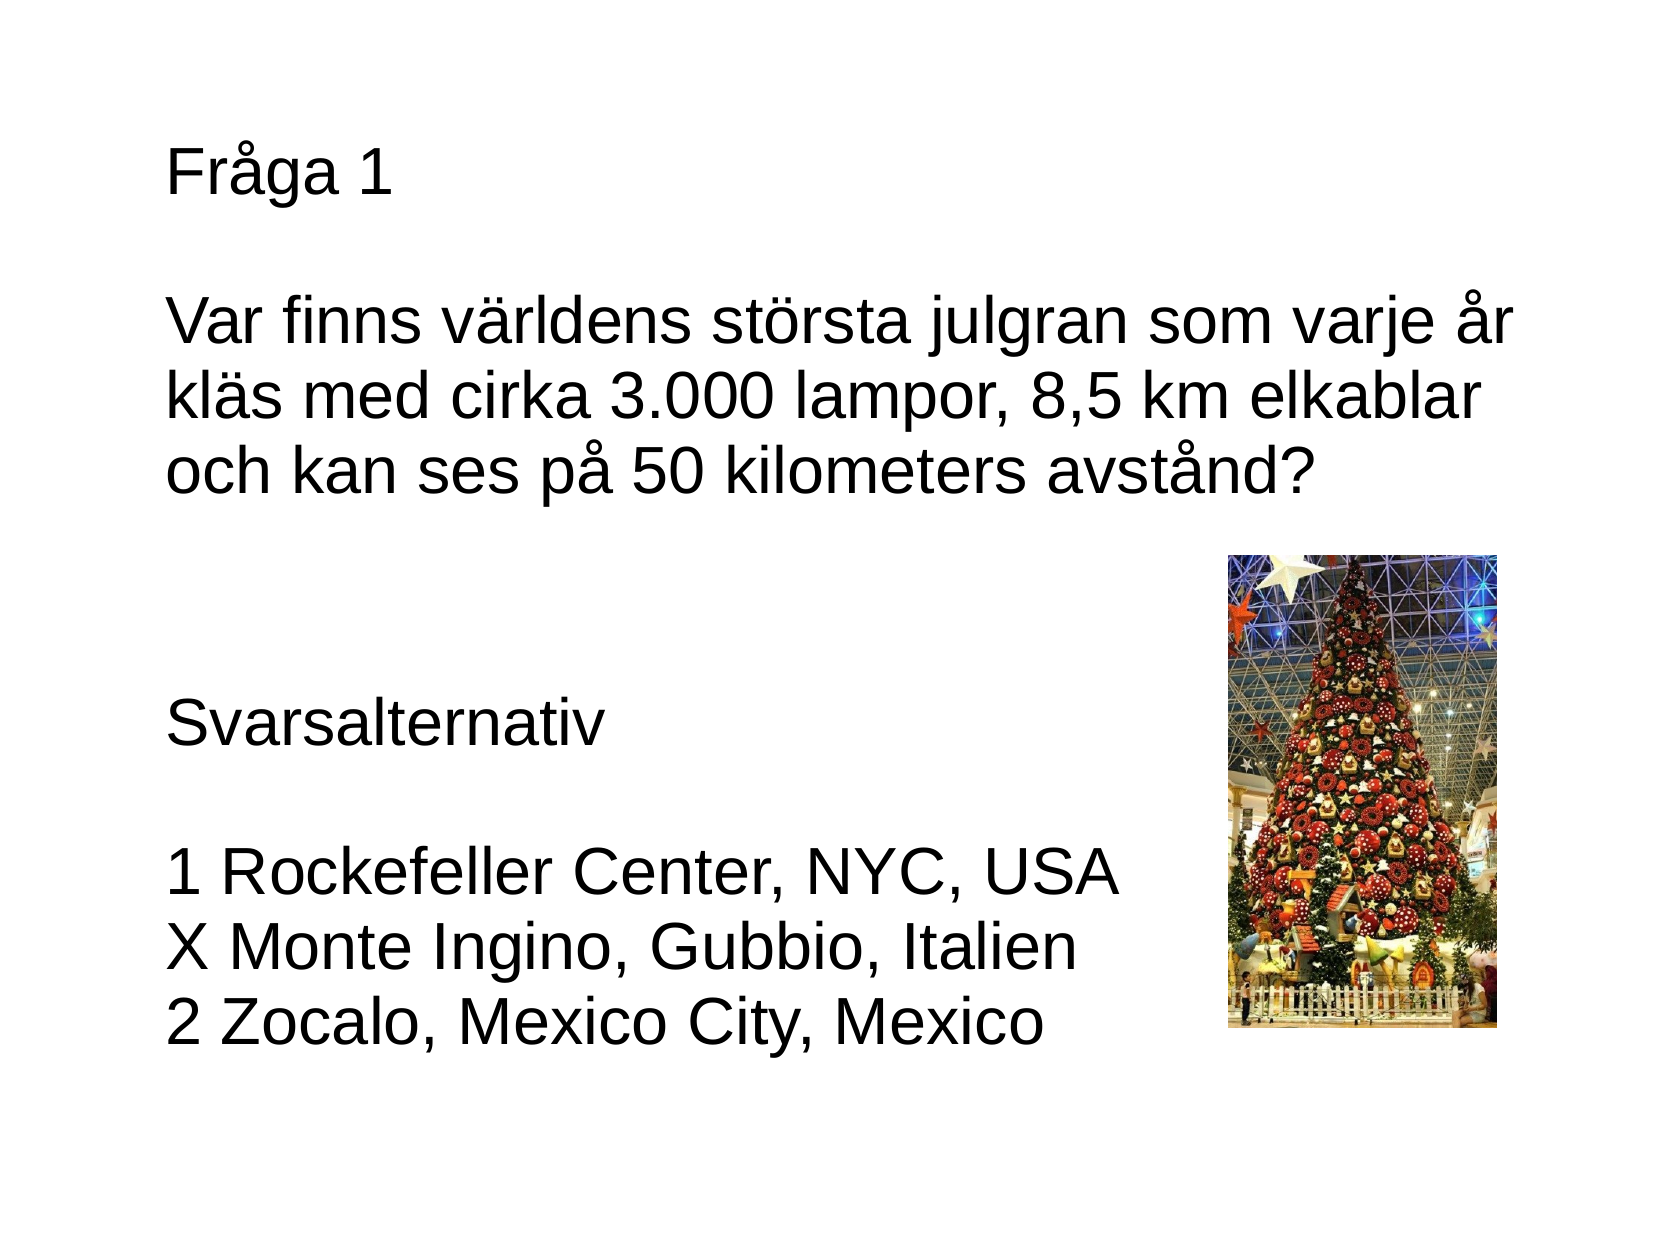

# Fråga 1
Var finns världens största julgran som varje år kläs med cirka 3.000 lampor, 8,5 km elkablar och kan ses på 50 kilometers avstånd?
Svarsalternativ
1 Rockefeller Center, NYC, USA
X Monte Ingino, Gubbio, Italien
2 Zocalo, Mexico City, Mexico